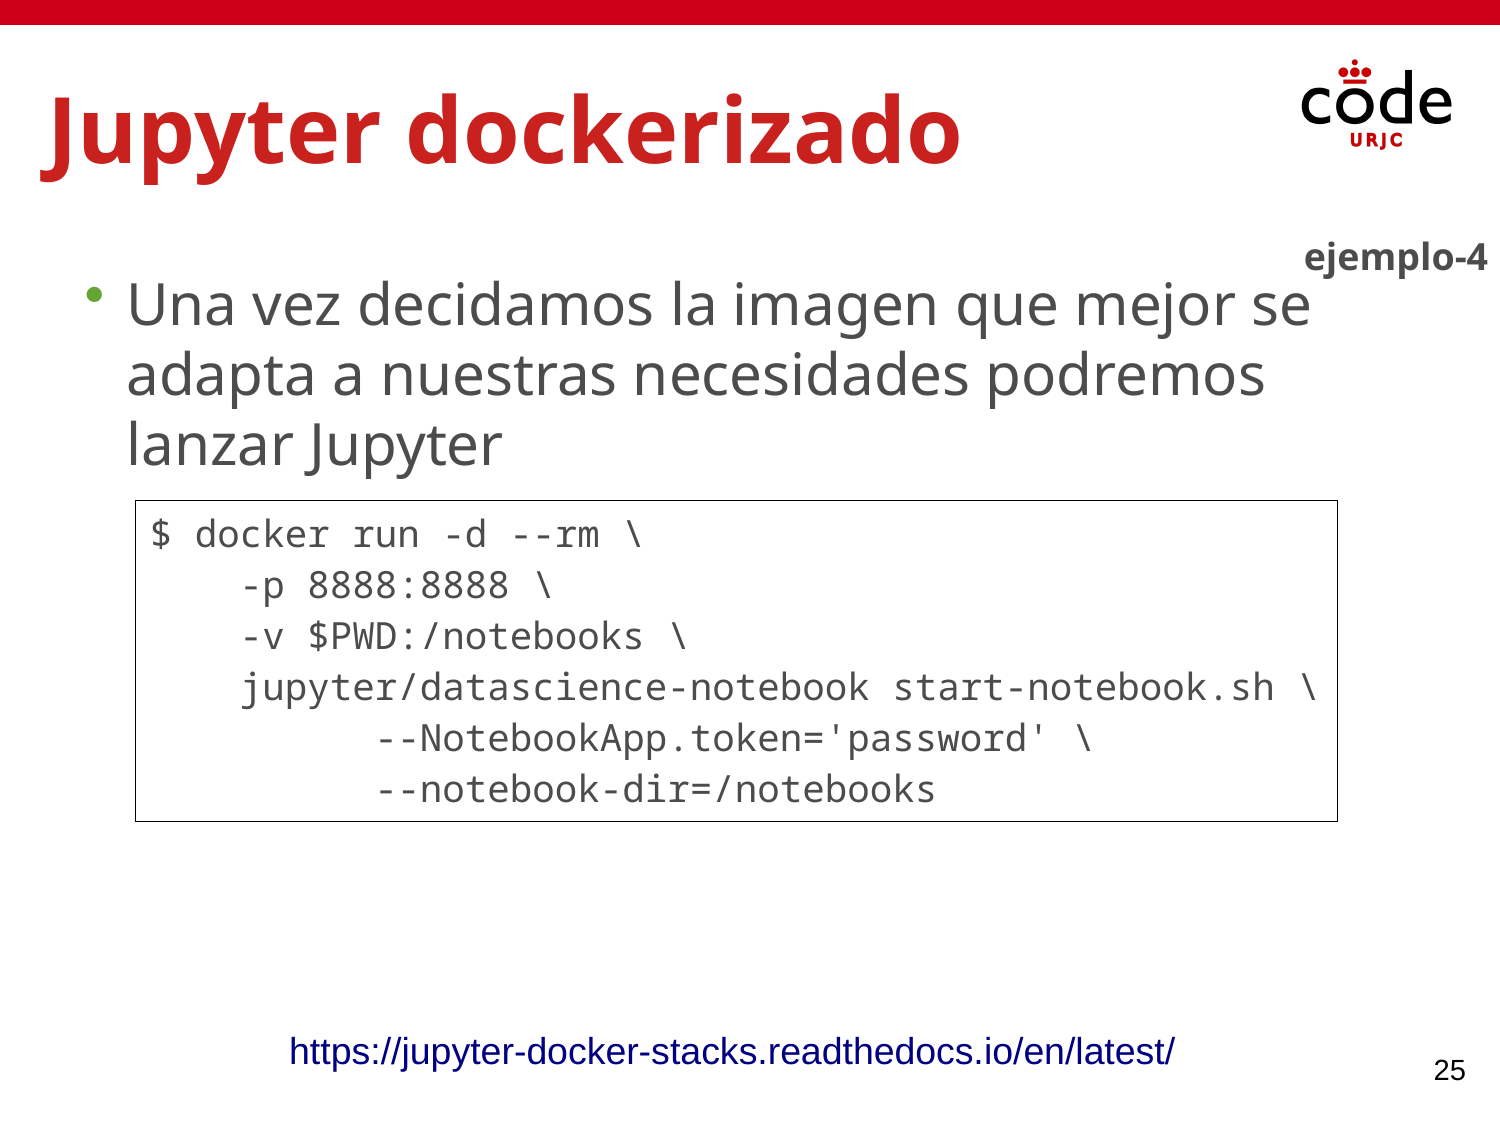

# Jupyter dockerizado
ejemplo-4
Una vez decidamos la imagen que mejor se adapta a nuestras necesidades podremos lanzar Jupyter
$ docker run -d --rm \
 -p 8888:8888 \
 -v $PWD:/notebooks \
 jupyter/datascience-notebook start-notebook.sh \
			--NotebookApp.token='password' \
 	--notebook-dir=/notebooks
https://jupyter-docker-stacks.readthedocs.io/en/latest/